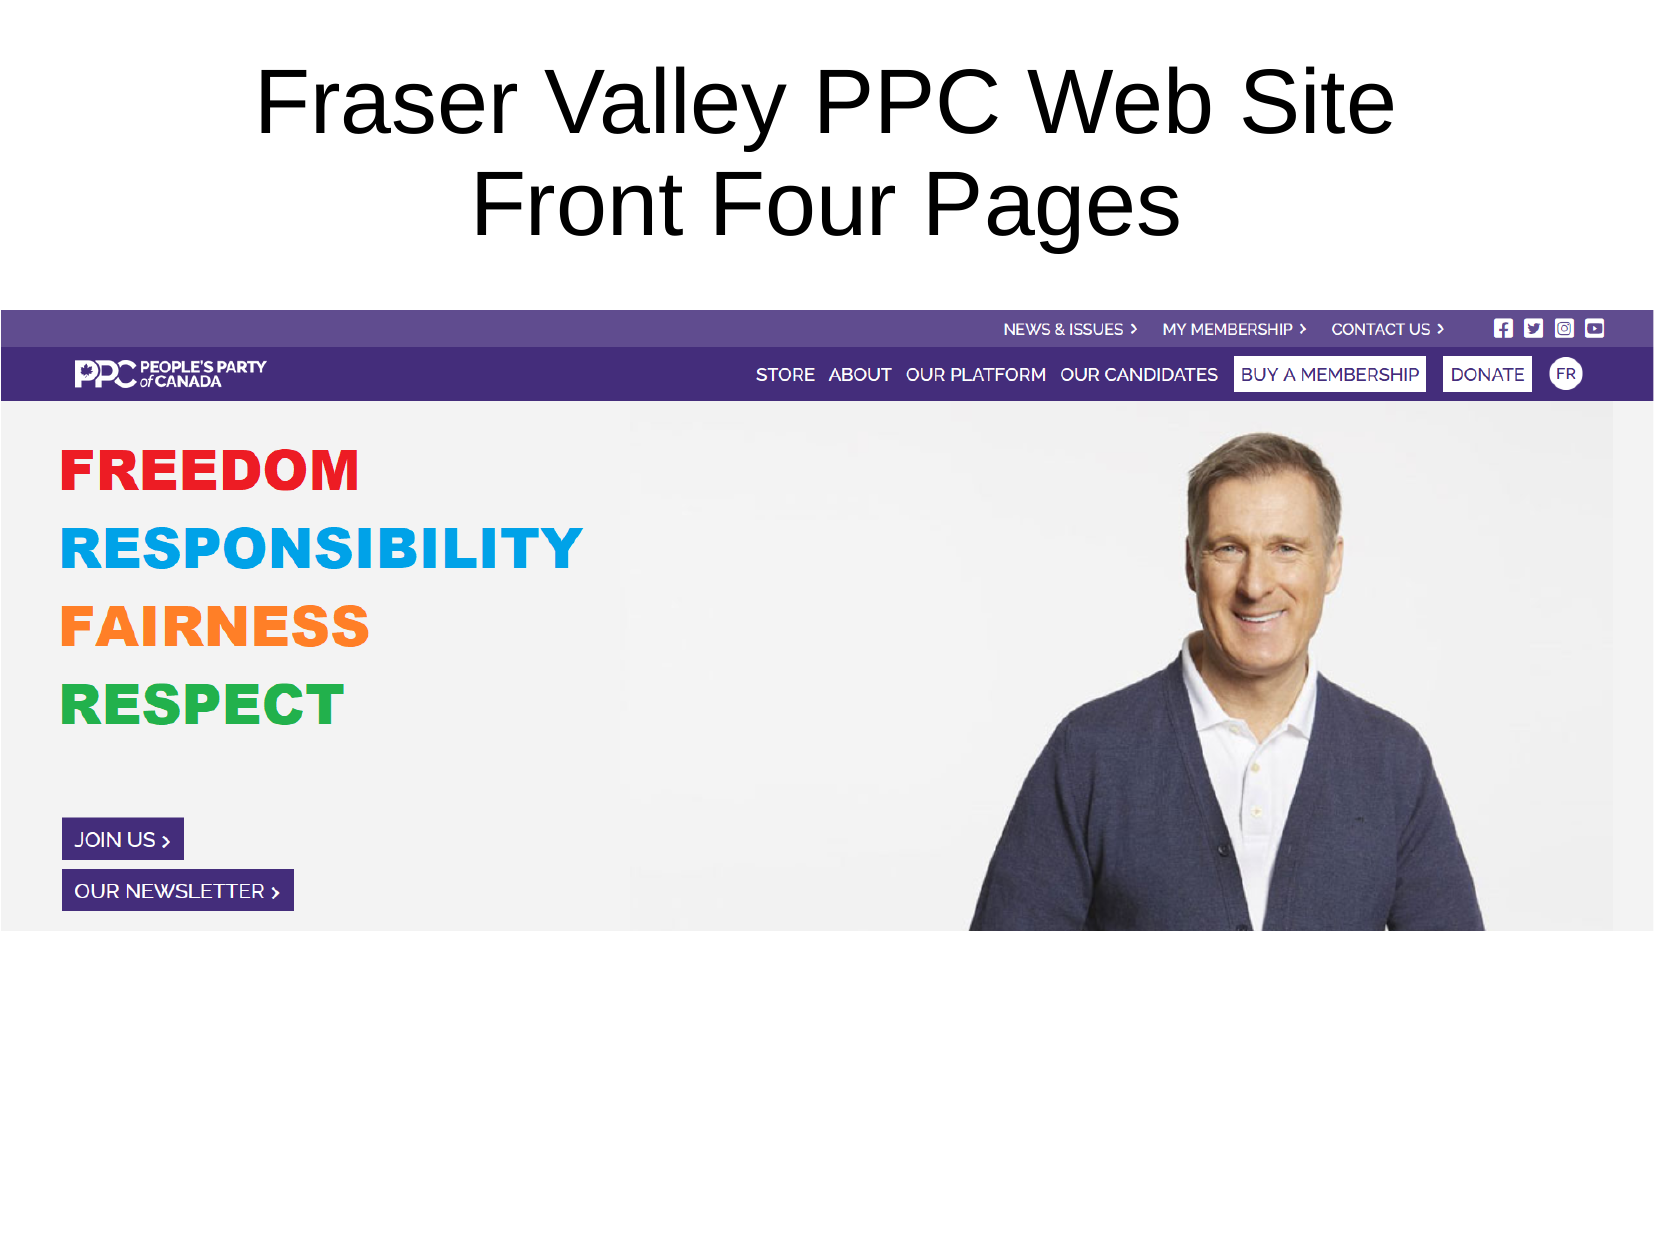

# Fraser Valley PPC Web Site Front Four Pages